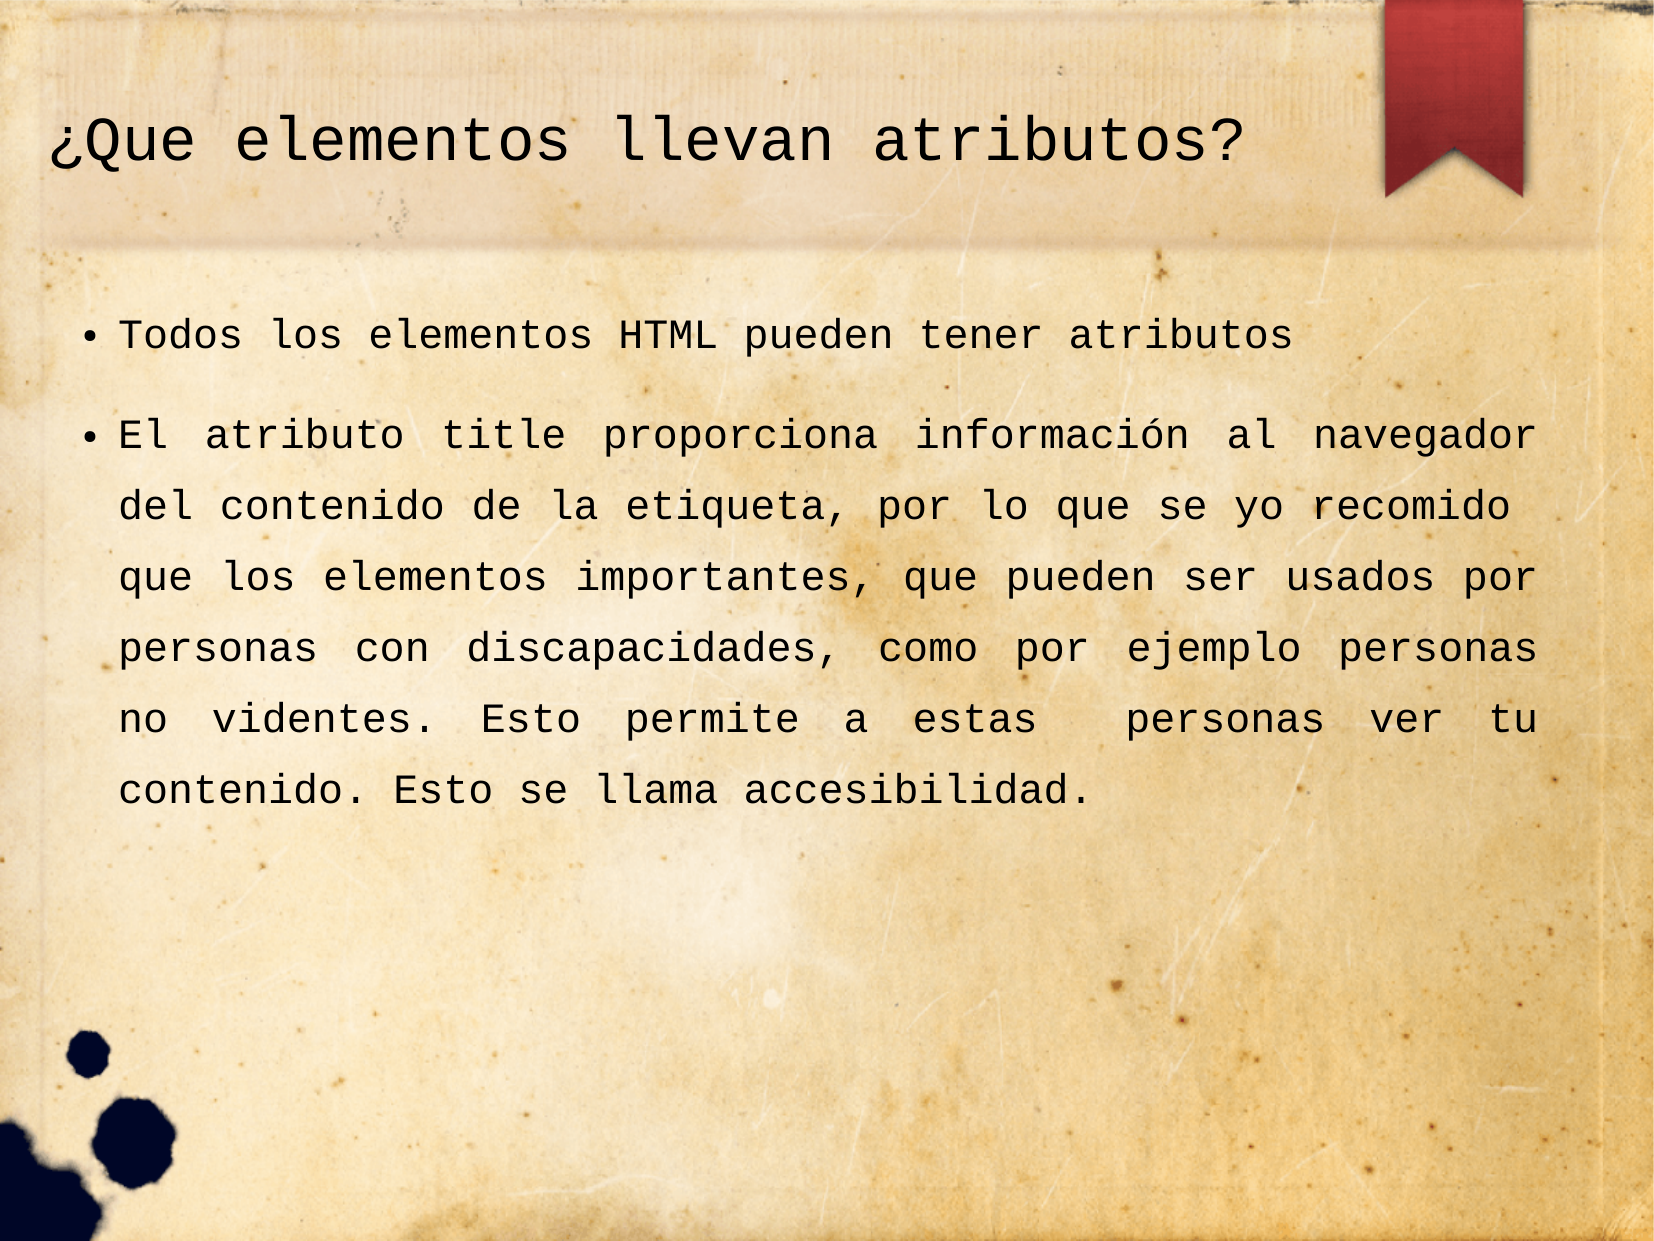

# ¿Que elementos llevan atributos?
Todos los elementos HTML pueden tener atributos
El atributo title proporciona información al navegador del contenido de la etiqueta, por lo que se yo recomido que los elementos importantes, que pueden ser usados por personas con discapacidades, como por ejemplo personas no videntes. Esto permite a estas personas ver tu contenido. Esto se llama accesibilidad.